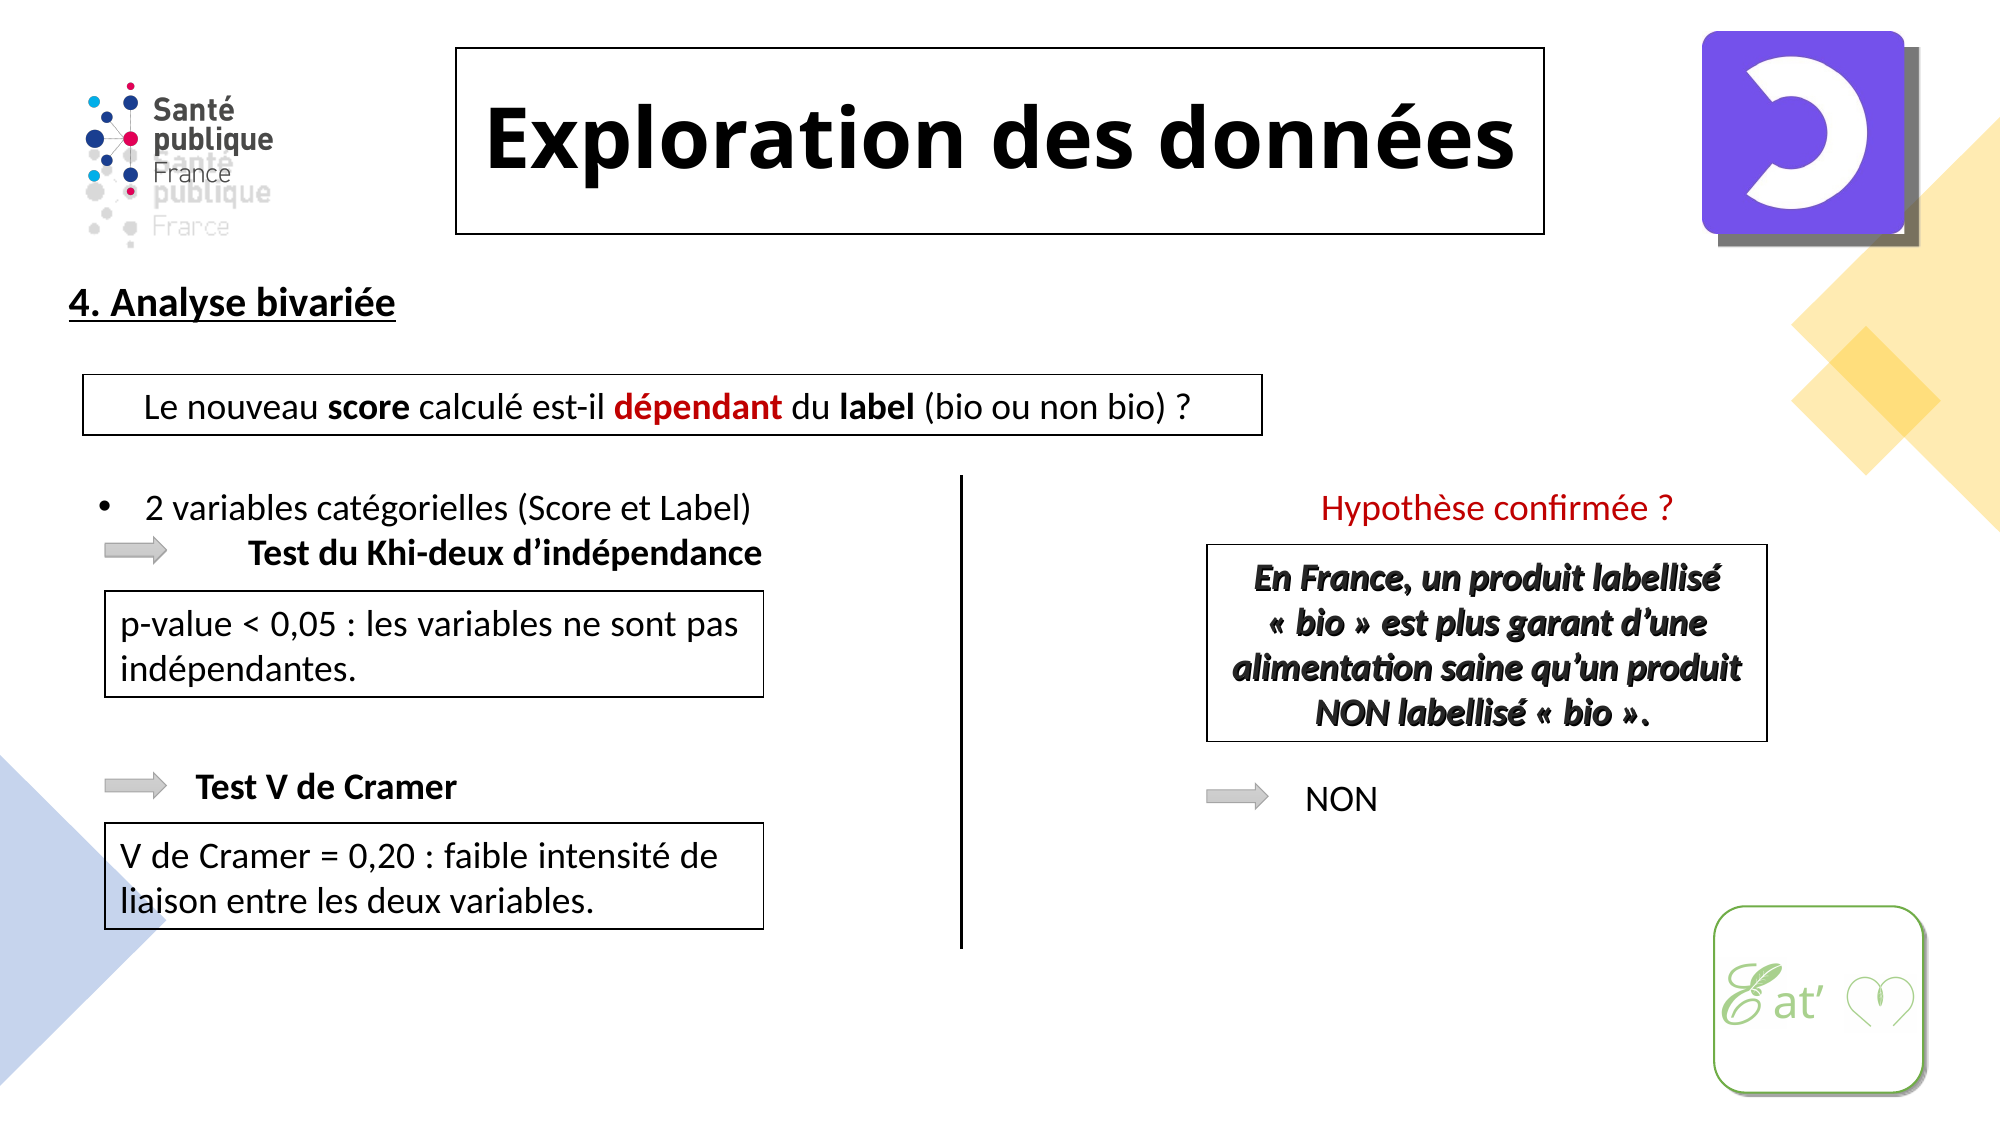

# Exploration des données
4. Analyse bivariée
Le nouveau score calculé est-il dépendant du label (bio ou non bio) ?
Hypothèse confirmée ?
2 variables catégorielles (Score et Label)
Test du Khi-deux d’indépendance
En France, un produit labellisé « bio » est plus garant d’une alimentation saine qu’un produit NON labellisé « bio ».
p-value < 0,05 : les variables ne sont pas indépendantes.
Test V de Cramer
NON
V de Cramer = 0,20 : faible intensité de liaison entre les deux variables.
at’